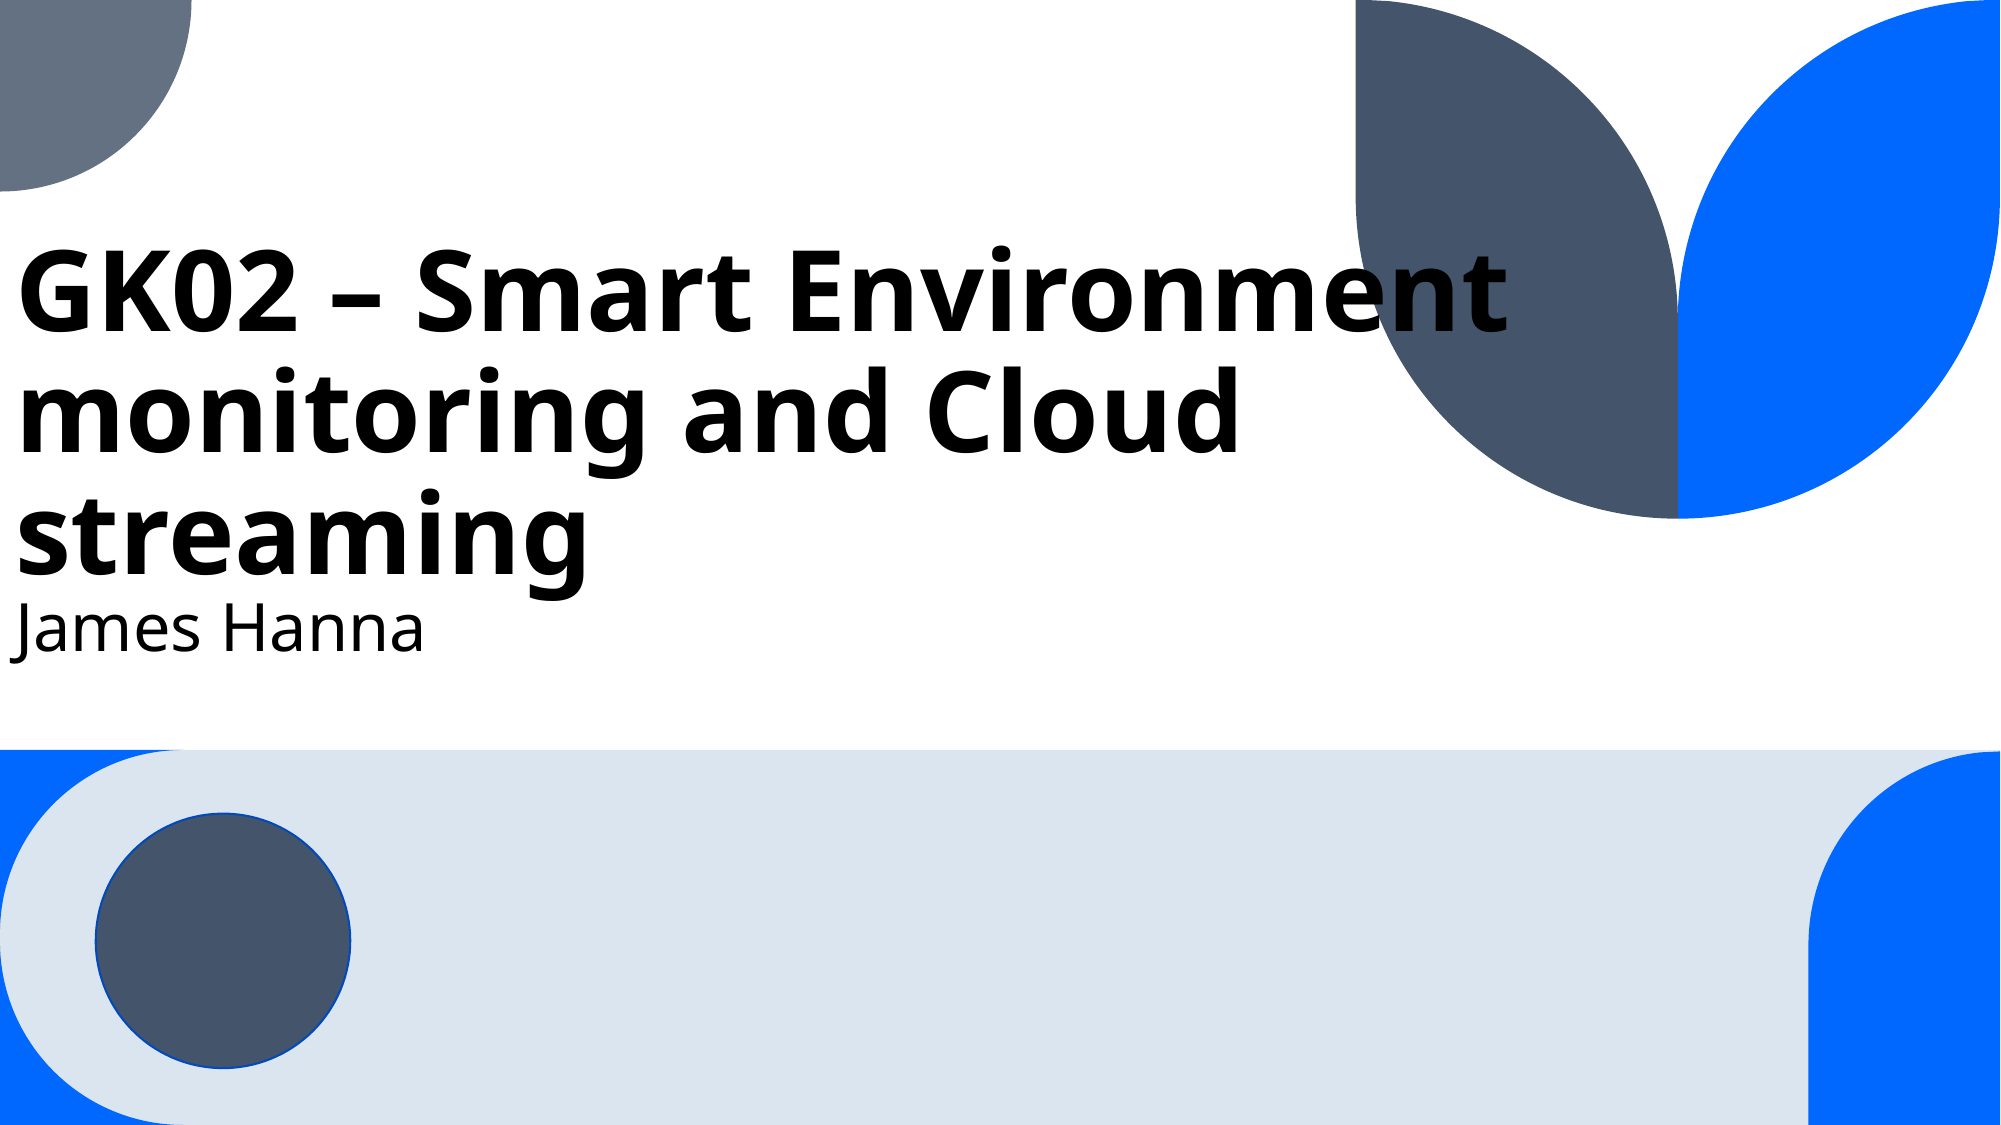

# GK02 – Smart Environment monitoring and Cloud streaming
James Hanna